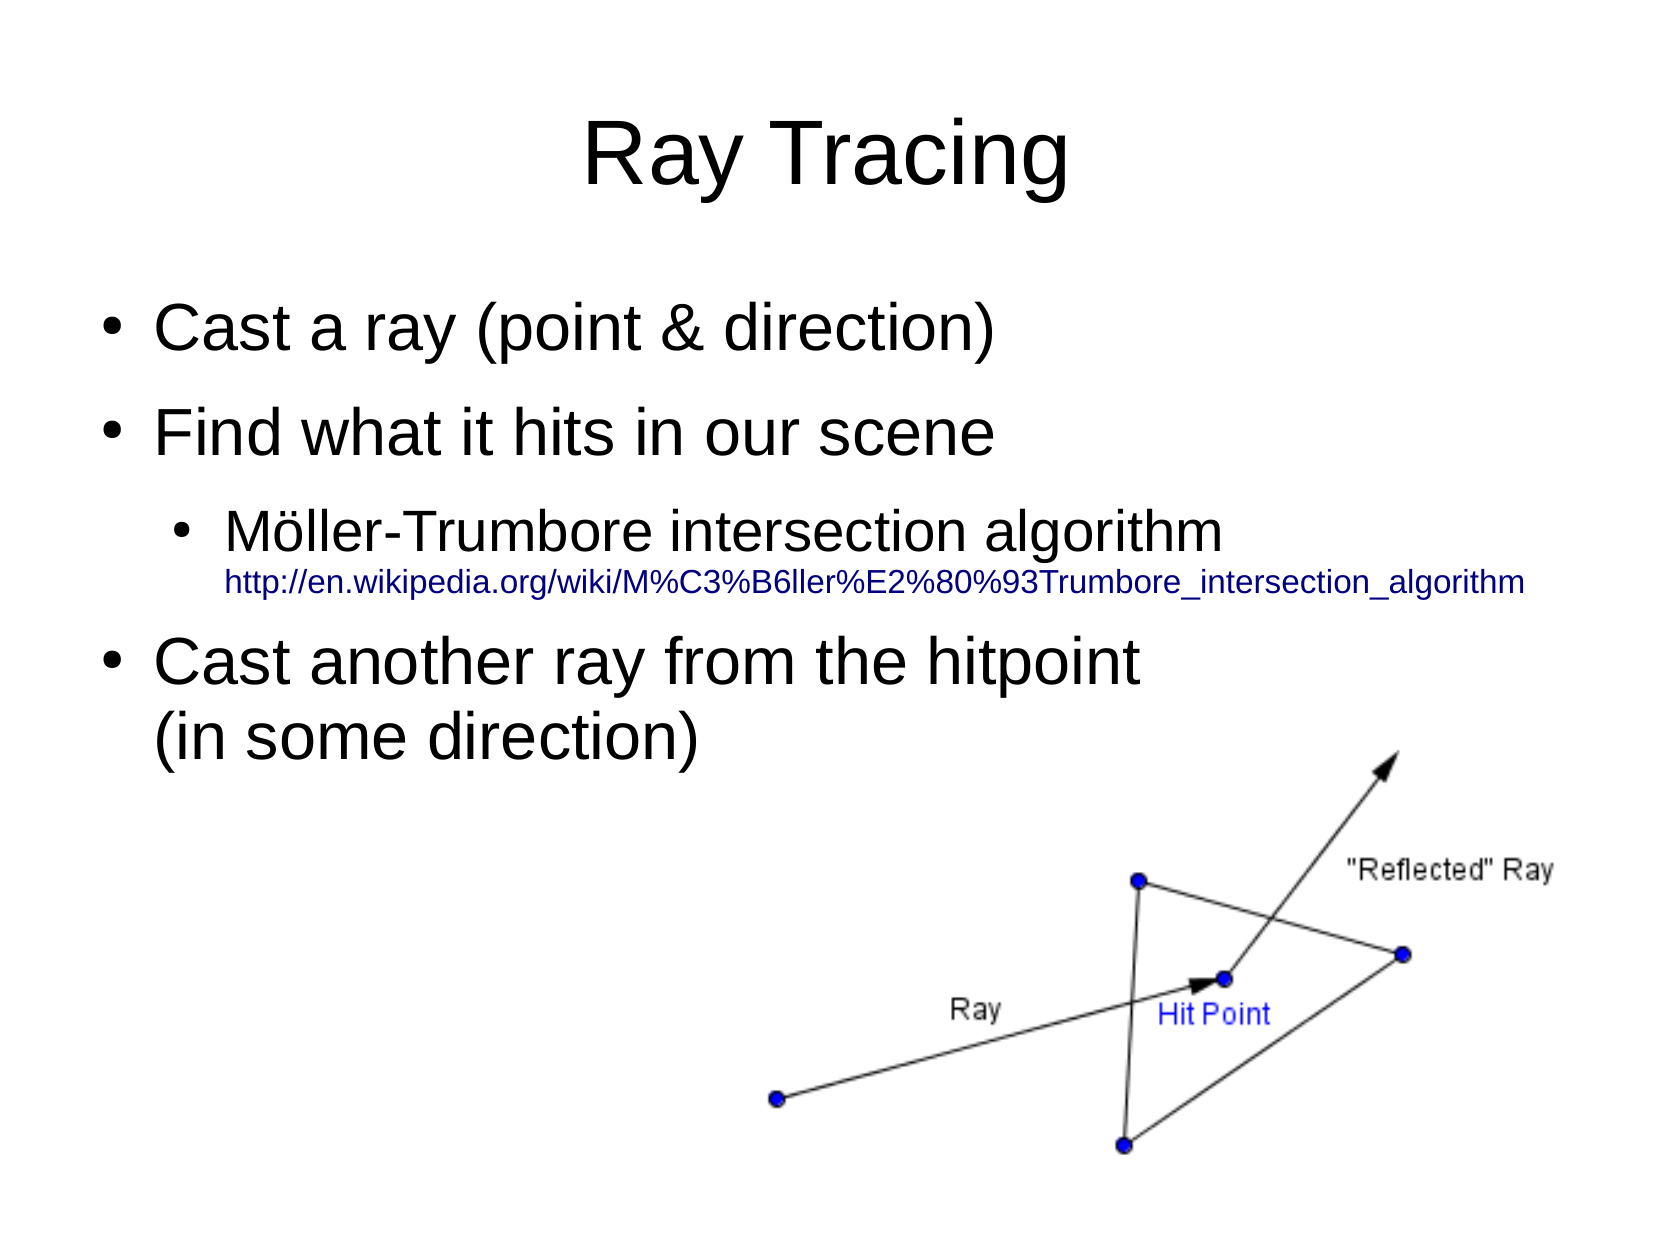

# Ray Tracing
Cast a ray (point & direction)
Find what it hits in our scene
Möller-Trumbore intersection algorithm
http://en.wikipedia.org/wiki/M%C3%B6ller%E2%80%93Trumbore_intersection_algorithm
Cast another ray from the hitpoint
(in some direction)